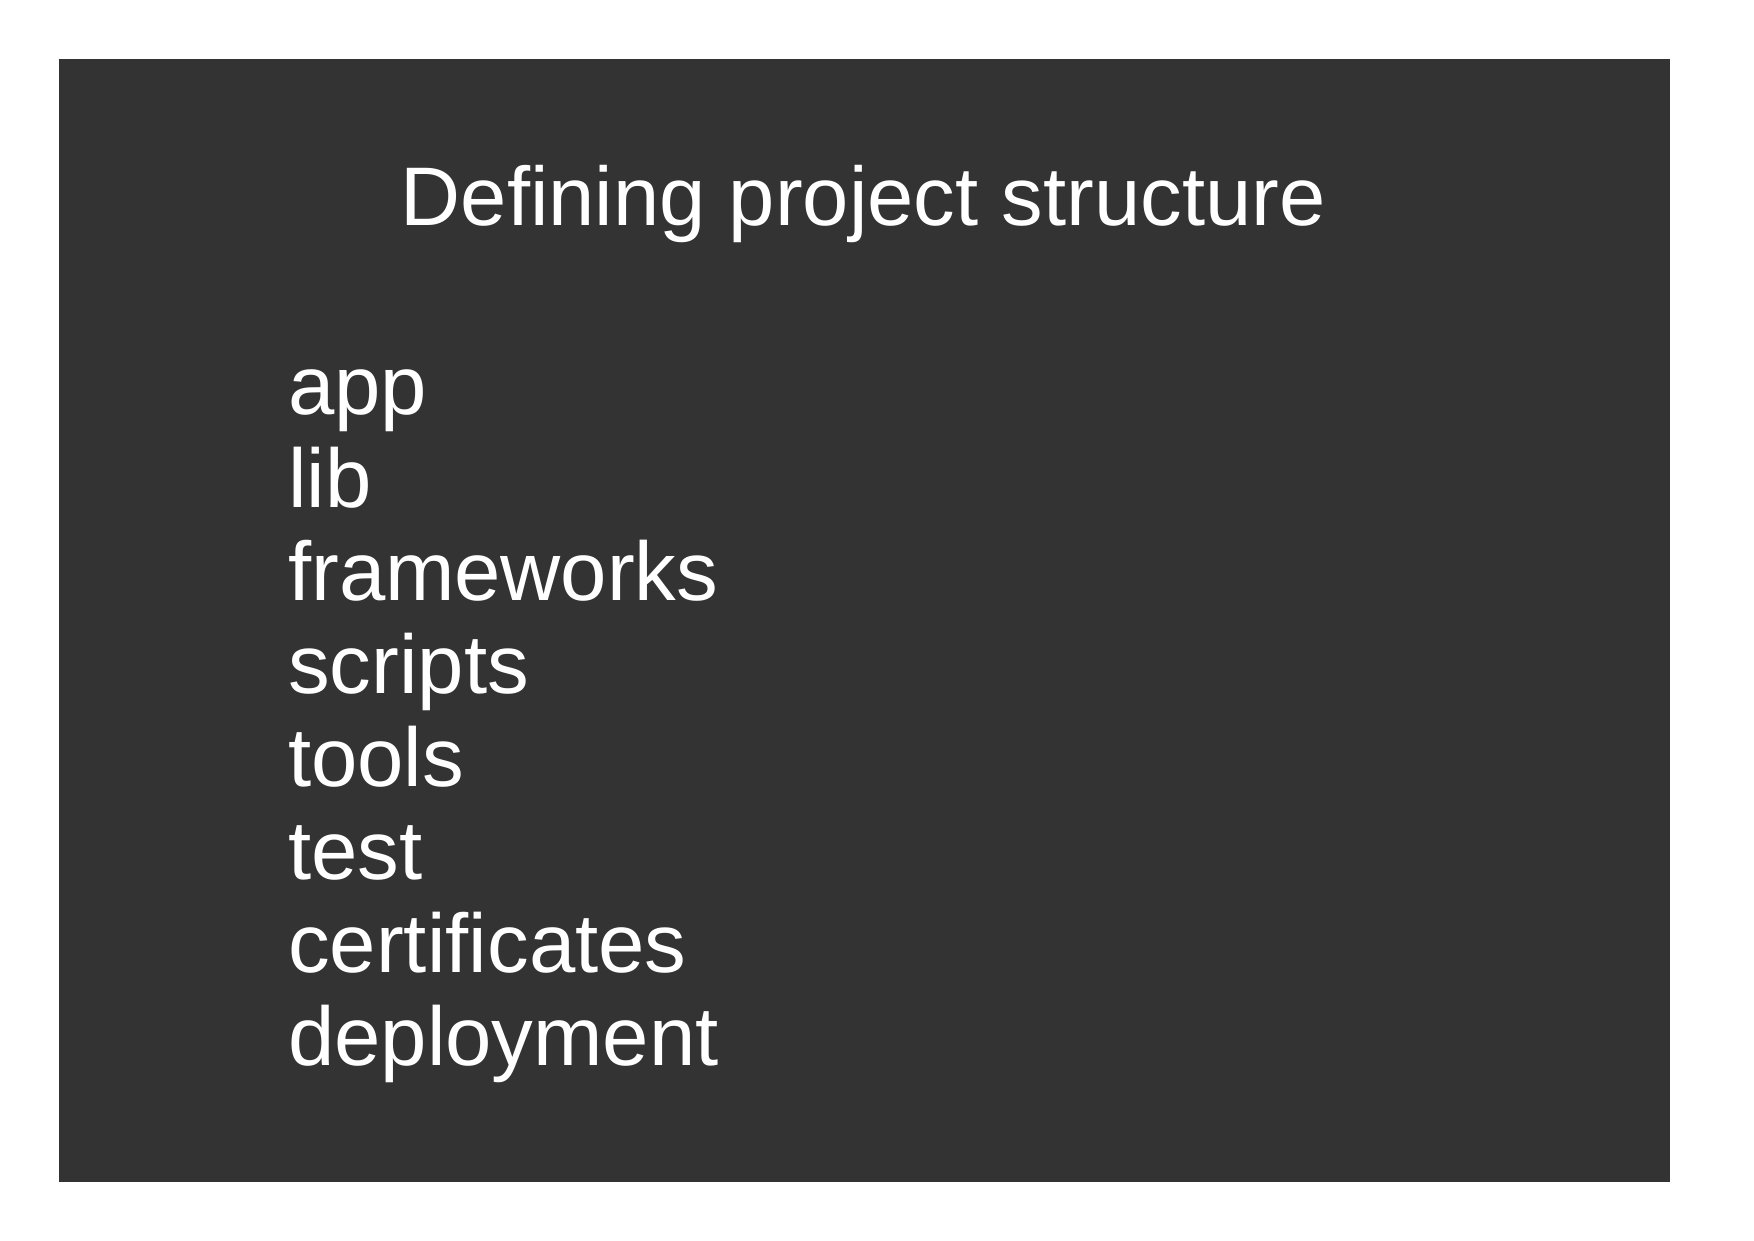

# Defining project structure
app
lib
frameworks
scripts
tools
test
certificates
deployment